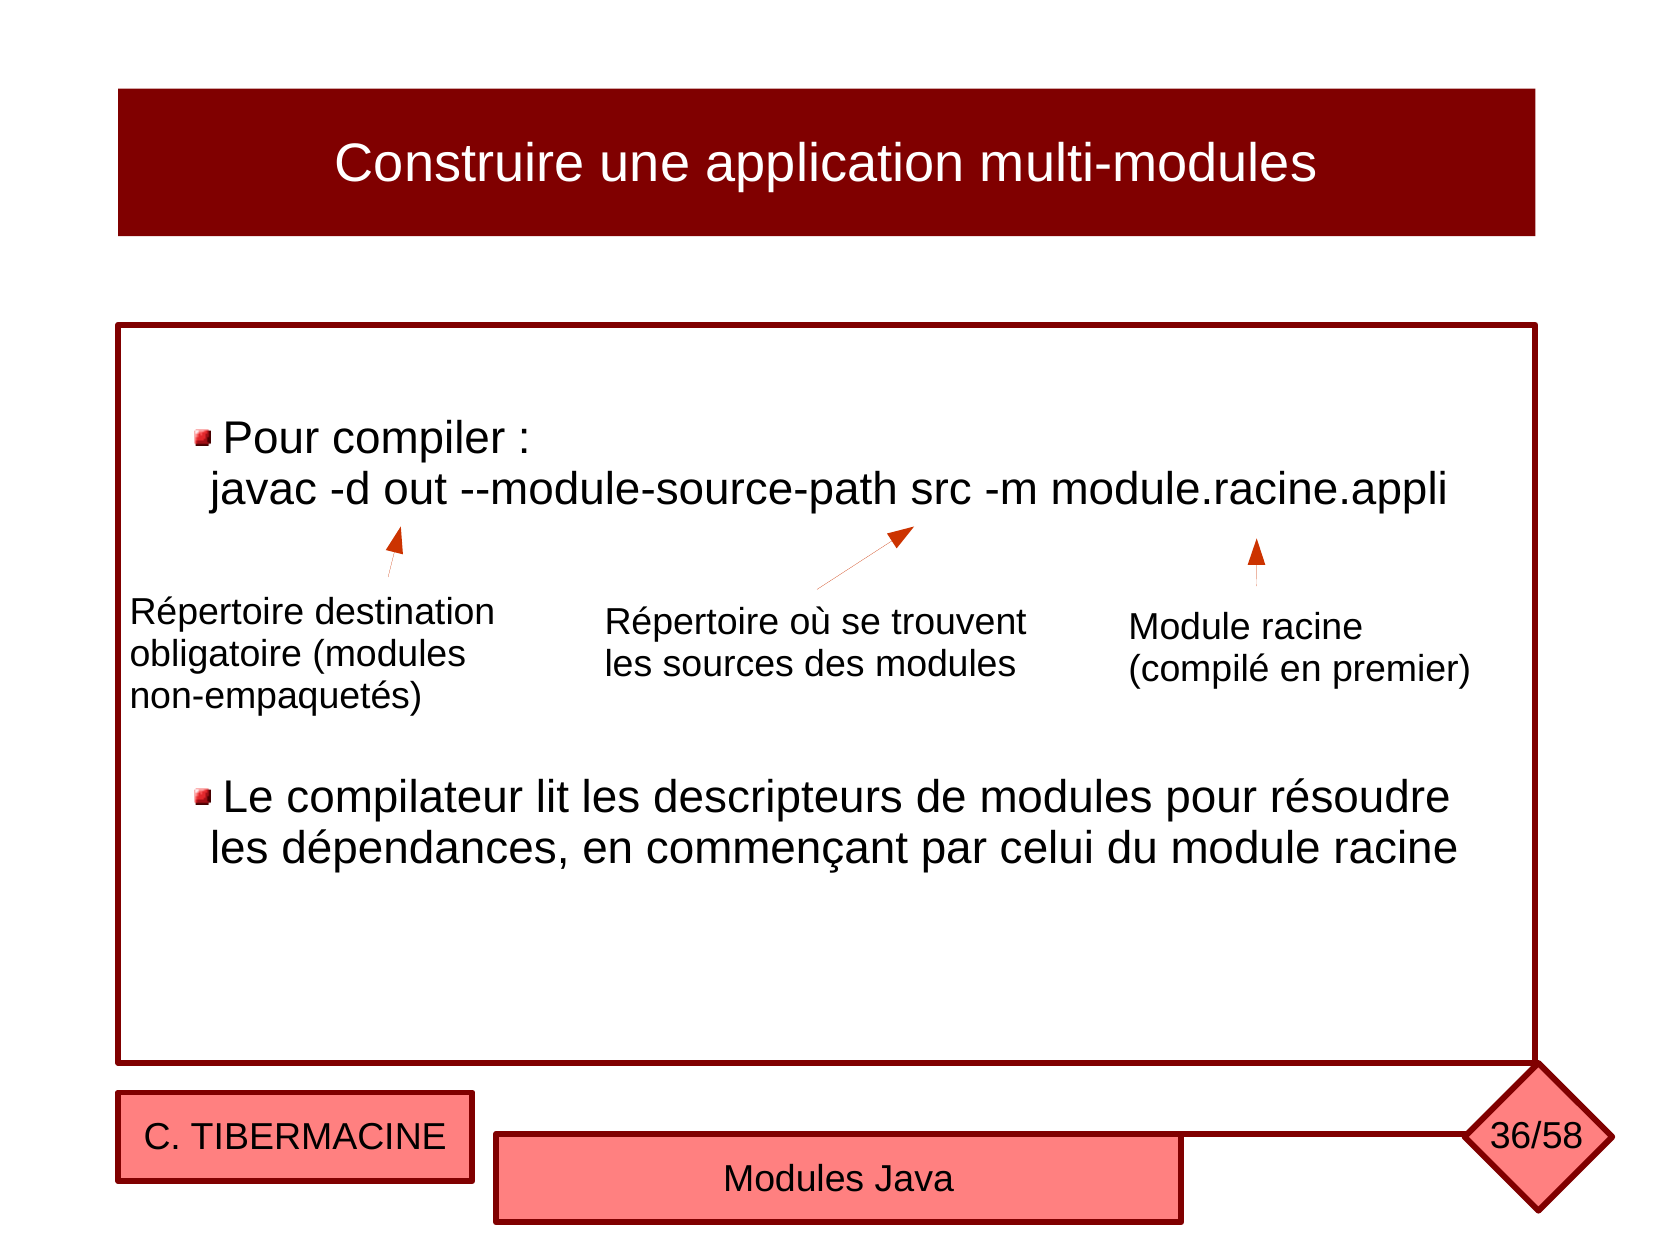

Construire une application multi-modules
 Pour compiler :
javac -d out --module-source-path src -m module.racine.appli
 Le compilateur lit les descripteurs de modules pour résoudre
les dépendances, en commençant par celui du module racine
Répertoire destination
obligatoire (modules
non-empaquetés)
Répertoire où se trouvent
les sources des modules
Module racine
(compilé en premier)
C. TIBERMACINE
Modules Java